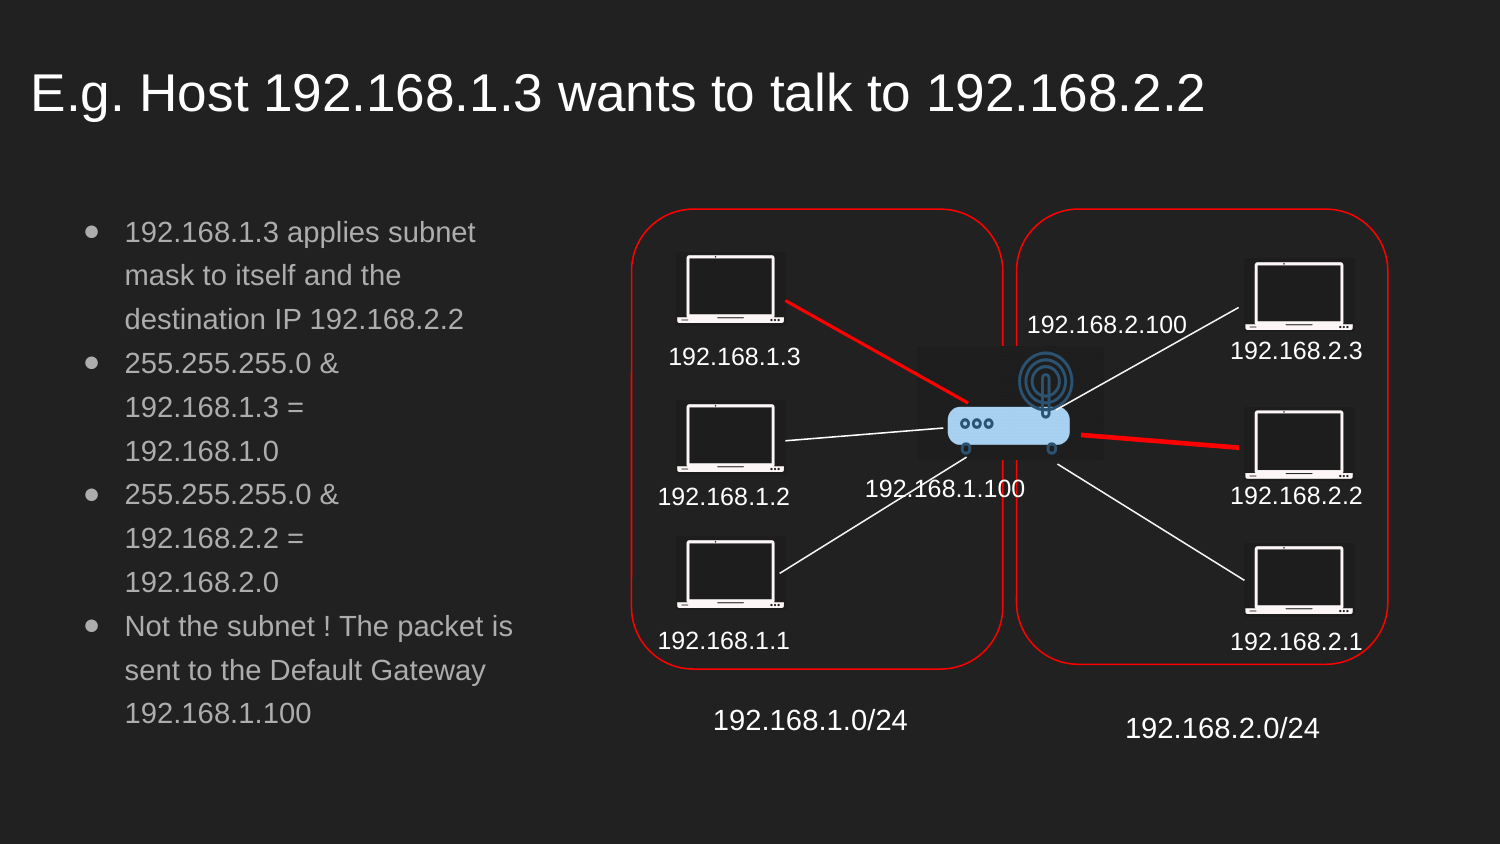

# E.g. Host 192.168.1.3 wants to talk to 192.168.2.2
192.168.1.3 applies subnet mask to itself and the destination IP 192.168.2.2
255.255.255.0 &
192.168.1.3 =
192.168.1.0
255.255.255.0 &
192.168.2.2 =
192.168.2.0
Not the subnet ! The packet is sent to the Default Gateway 192.168.1.100
192.168.2.100
192.168.2.3
192.168.1.3
192.168.1.100
192.168.2.2
192.168.1.2
192.168.1.1
192.168.2.1
192.168.1.0/24
192.168.2.0/24